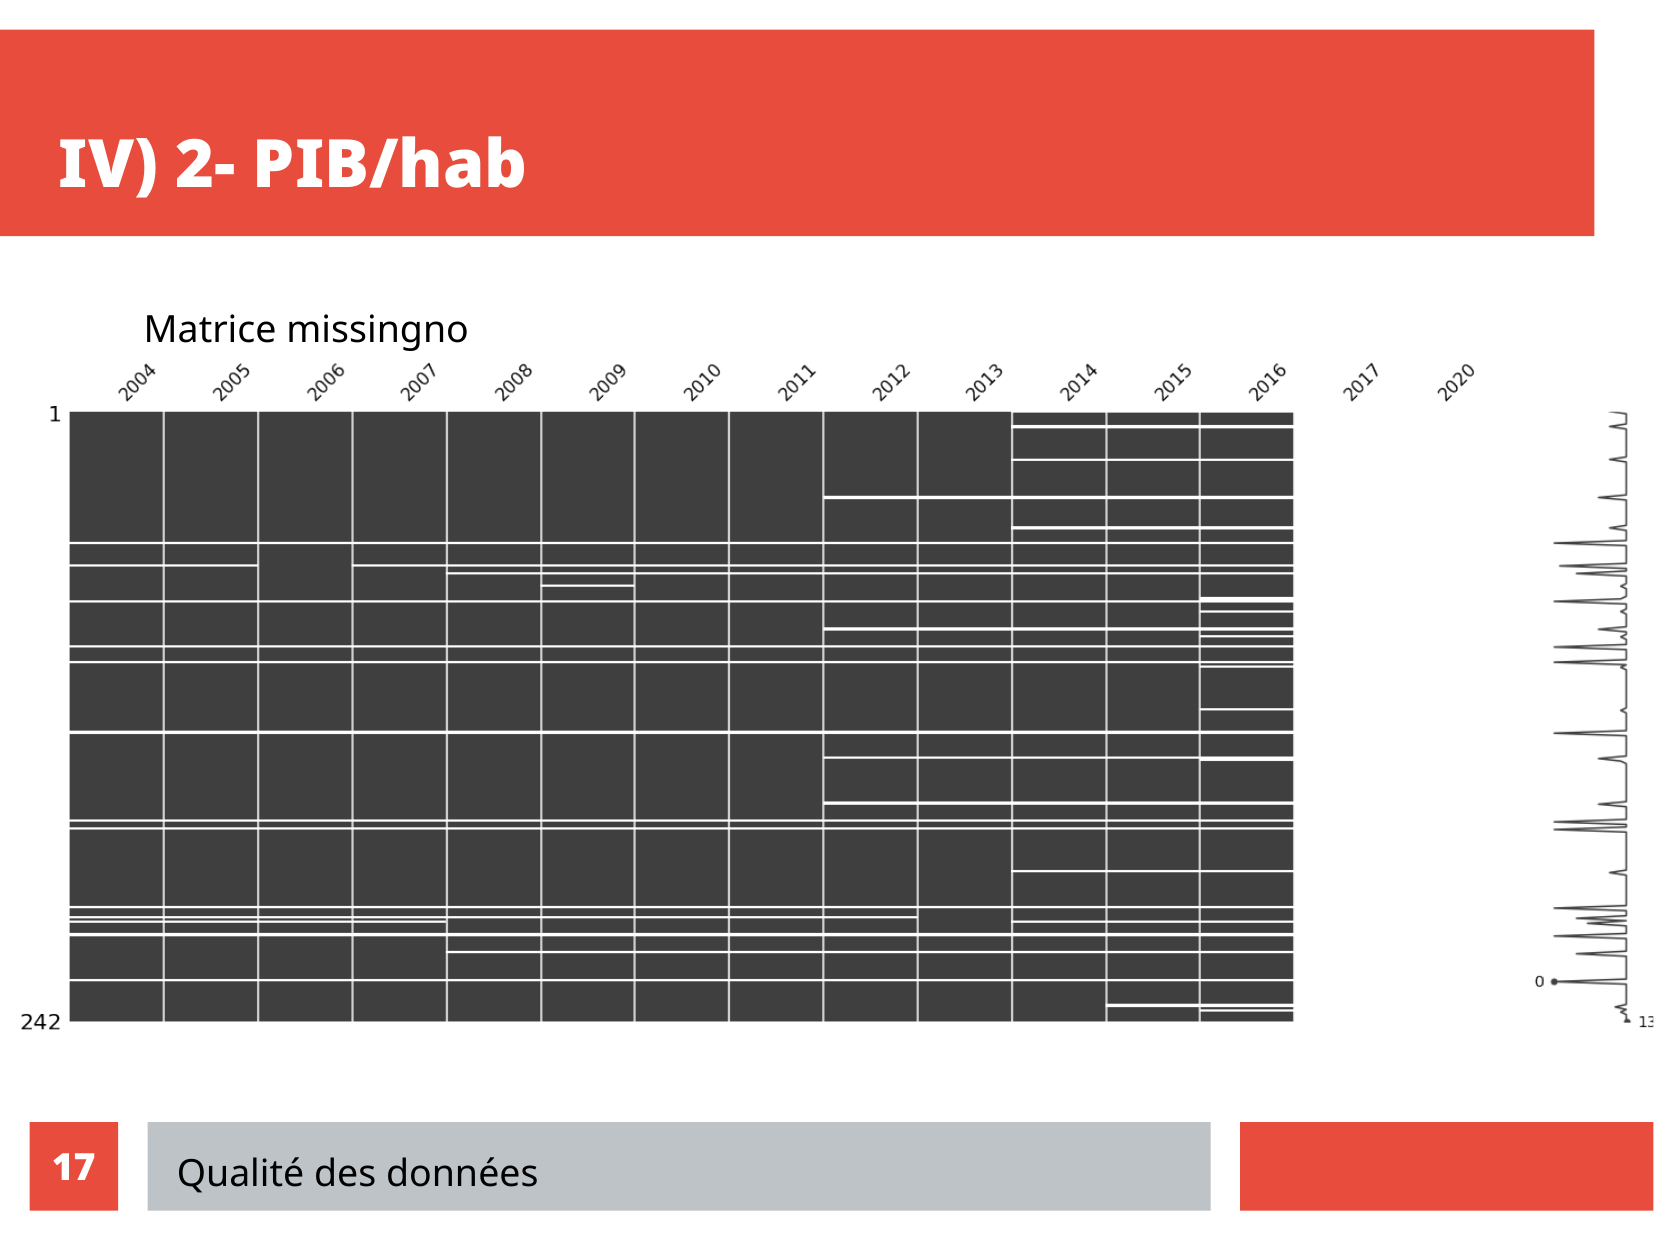

# IV) 2- PIB/hab
Matrice missingno
17
Qualité des données